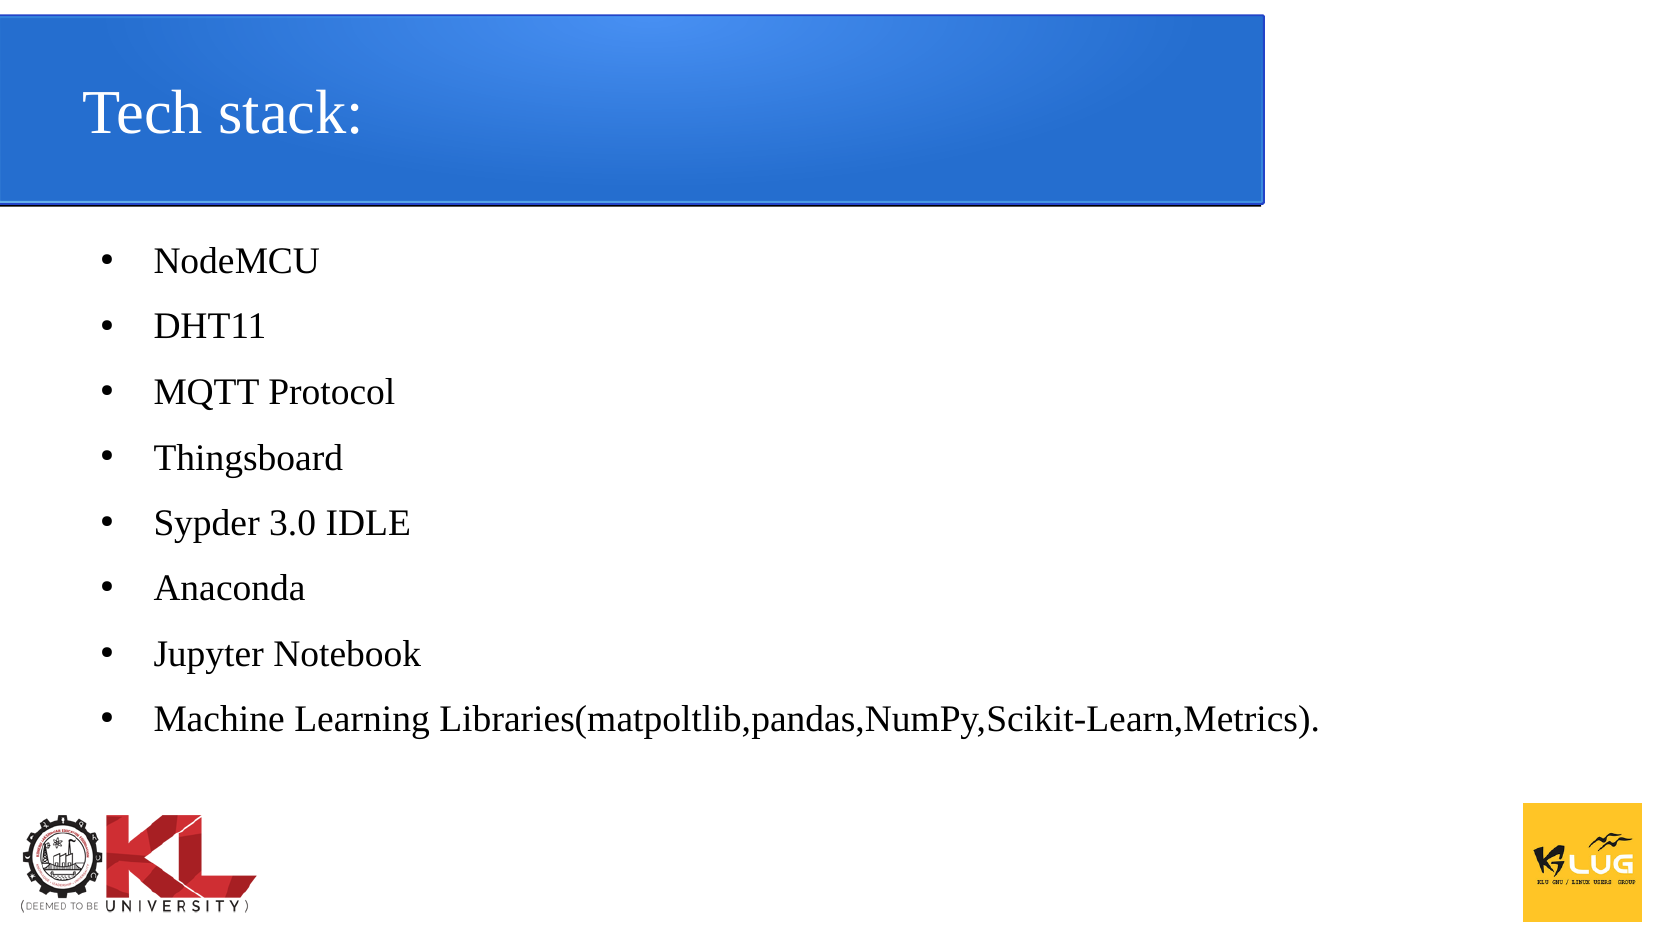

# Tech stack:
NodeMCU
DHT11
MQTT Protocol
Thingsboard
Sypder 3.0 IDLE
Anaconda
Jupyter Notebook
Machine Learning Libraries(matpoltlib,pandas,NumPy,Scikit-Learn,Metrics).